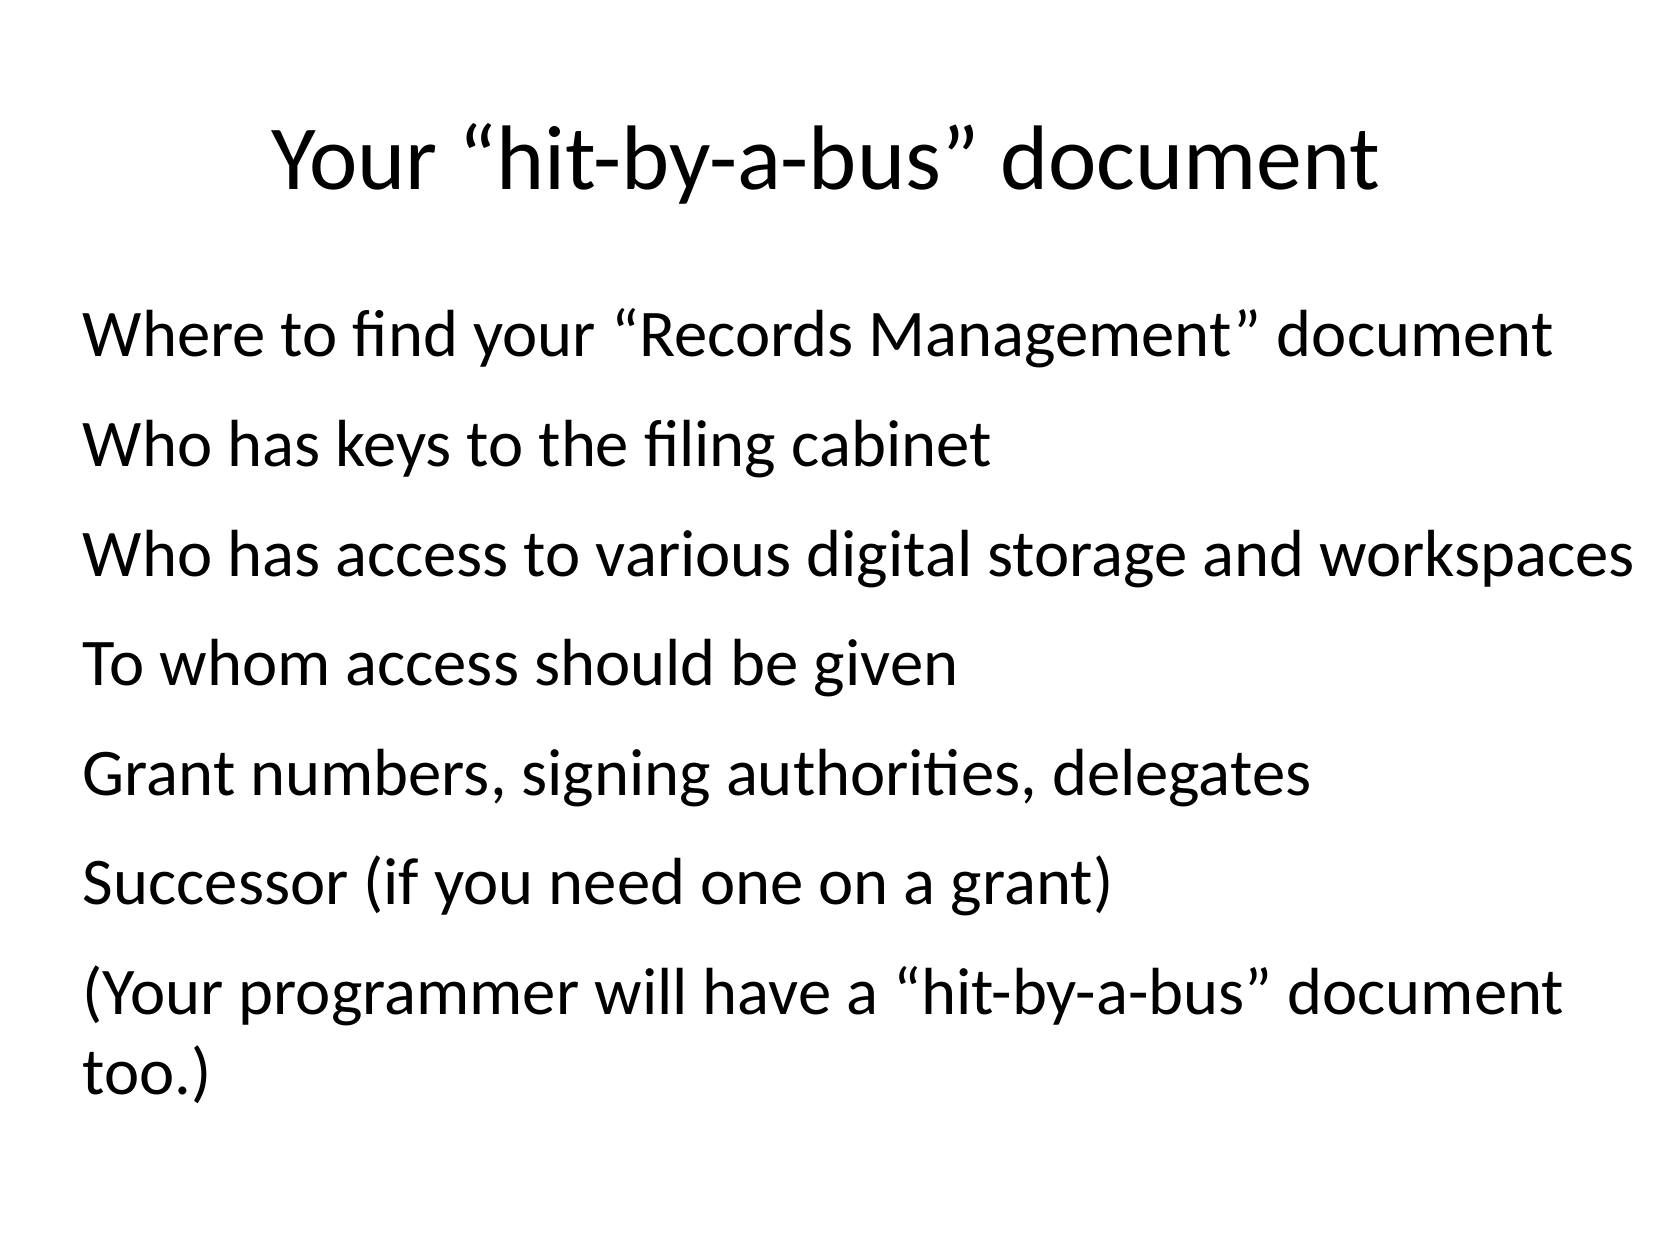

# Your “hit-by-a-bus” document
Where to find your “Records Management” document
Who has keys to the filing cabinet
Who has access to various digital storage and workspaces
To whom access should be given
Grant numbers, signing authorities, delegates
Successor (if you need one on a grant)
(Your programmer will have a “hit-by-a-bus” document too.)